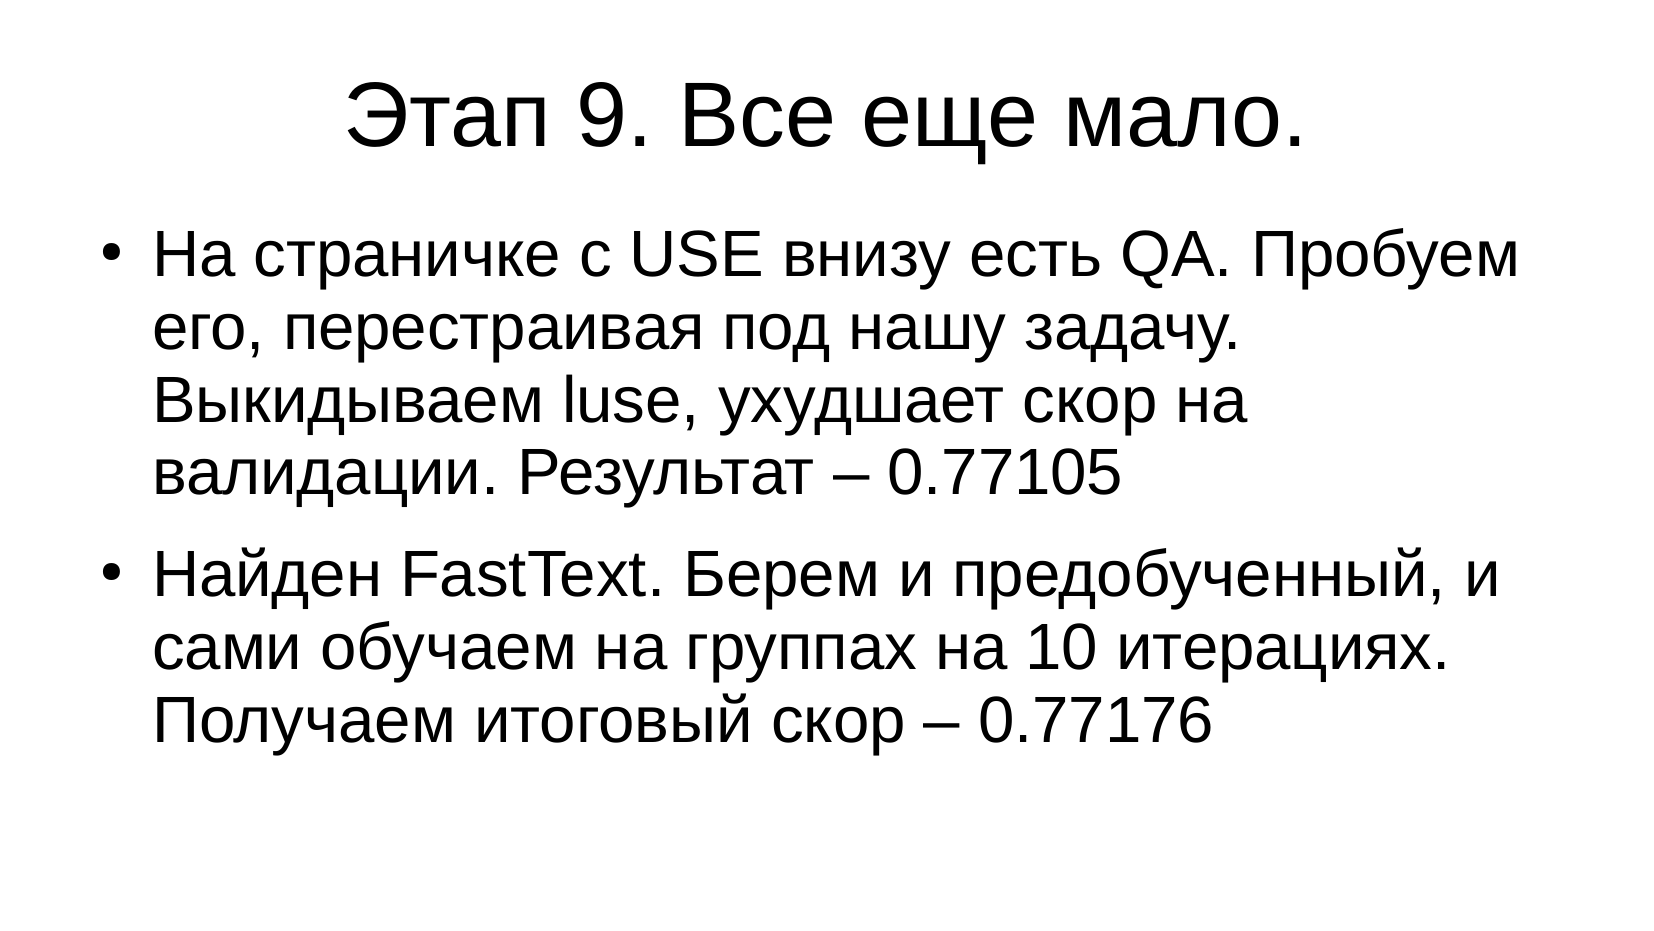

# Этап 9. Все еще мало.
На страничке с USE внизу есть QA. Пробуем его, перестраивая под нашу задачу. Выкидываем luse, ухудшает скор на валидации. Результат – 0.77105
Найден FastText. Берем и предобученный, и сами обучаем на группах на 10 итерациях. Получаем итоговый скор – 0.77176